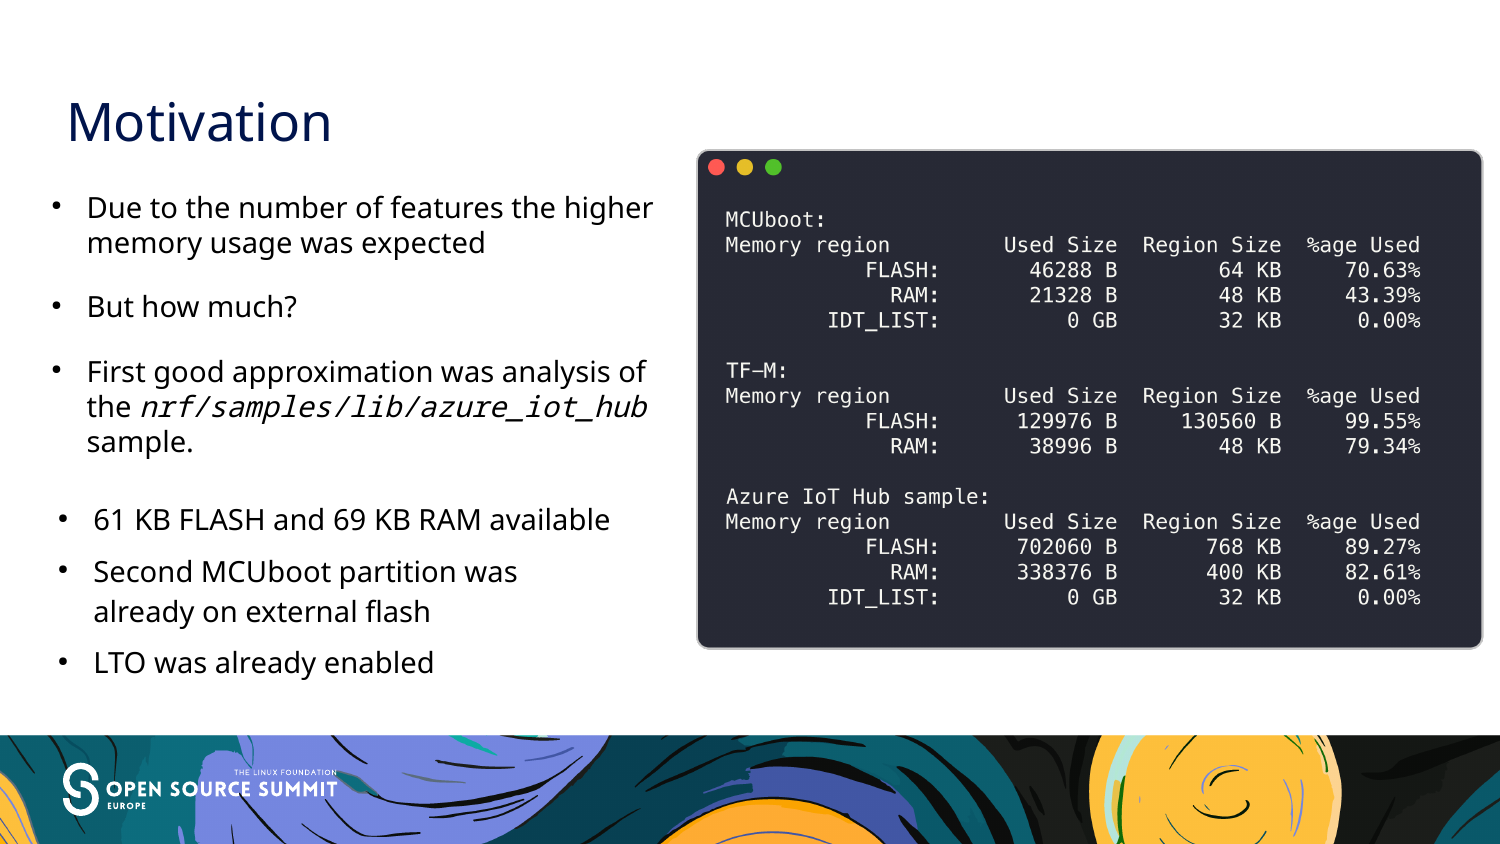

# Motivation
Due to the number of features the higher memory usage was expected
But how much?
First good approximation was analysis of the nrf/samples/lib/azure_iot_hub sample.
61 KB FLASH and 69 KB RAM available
Second MCUboot partition was already on external flash
LTO was already enabled